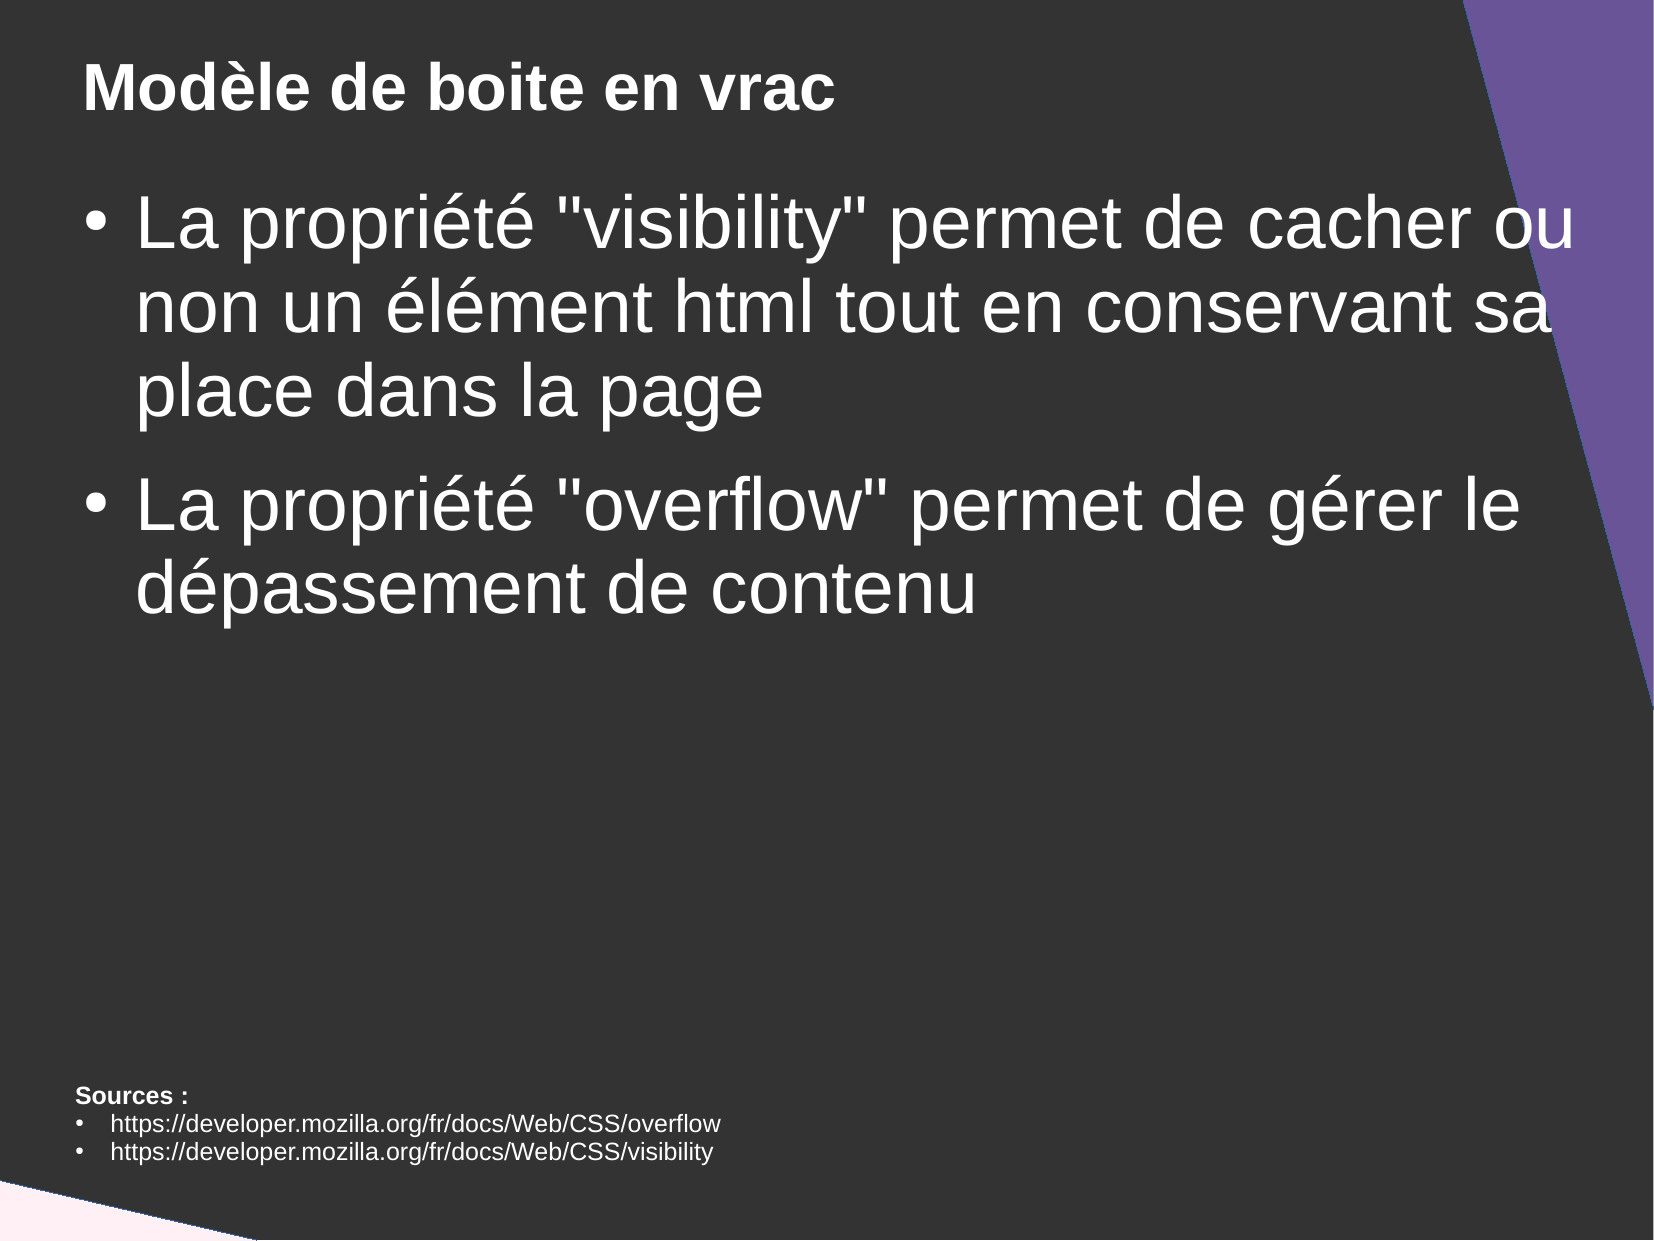

# Modèle de boite en vrac
La propriété "visibility" permet de cacher ou non un élément html tout en conservant sa place dans la page
La propriété "overflow" permet de gérer le dépassement de contenu
Sources :
https://developer.mozilla.org/fr/docs/Web/CSS/overflow
https://developer.mozilla.org/fr/docs/Web/CSS/visibility